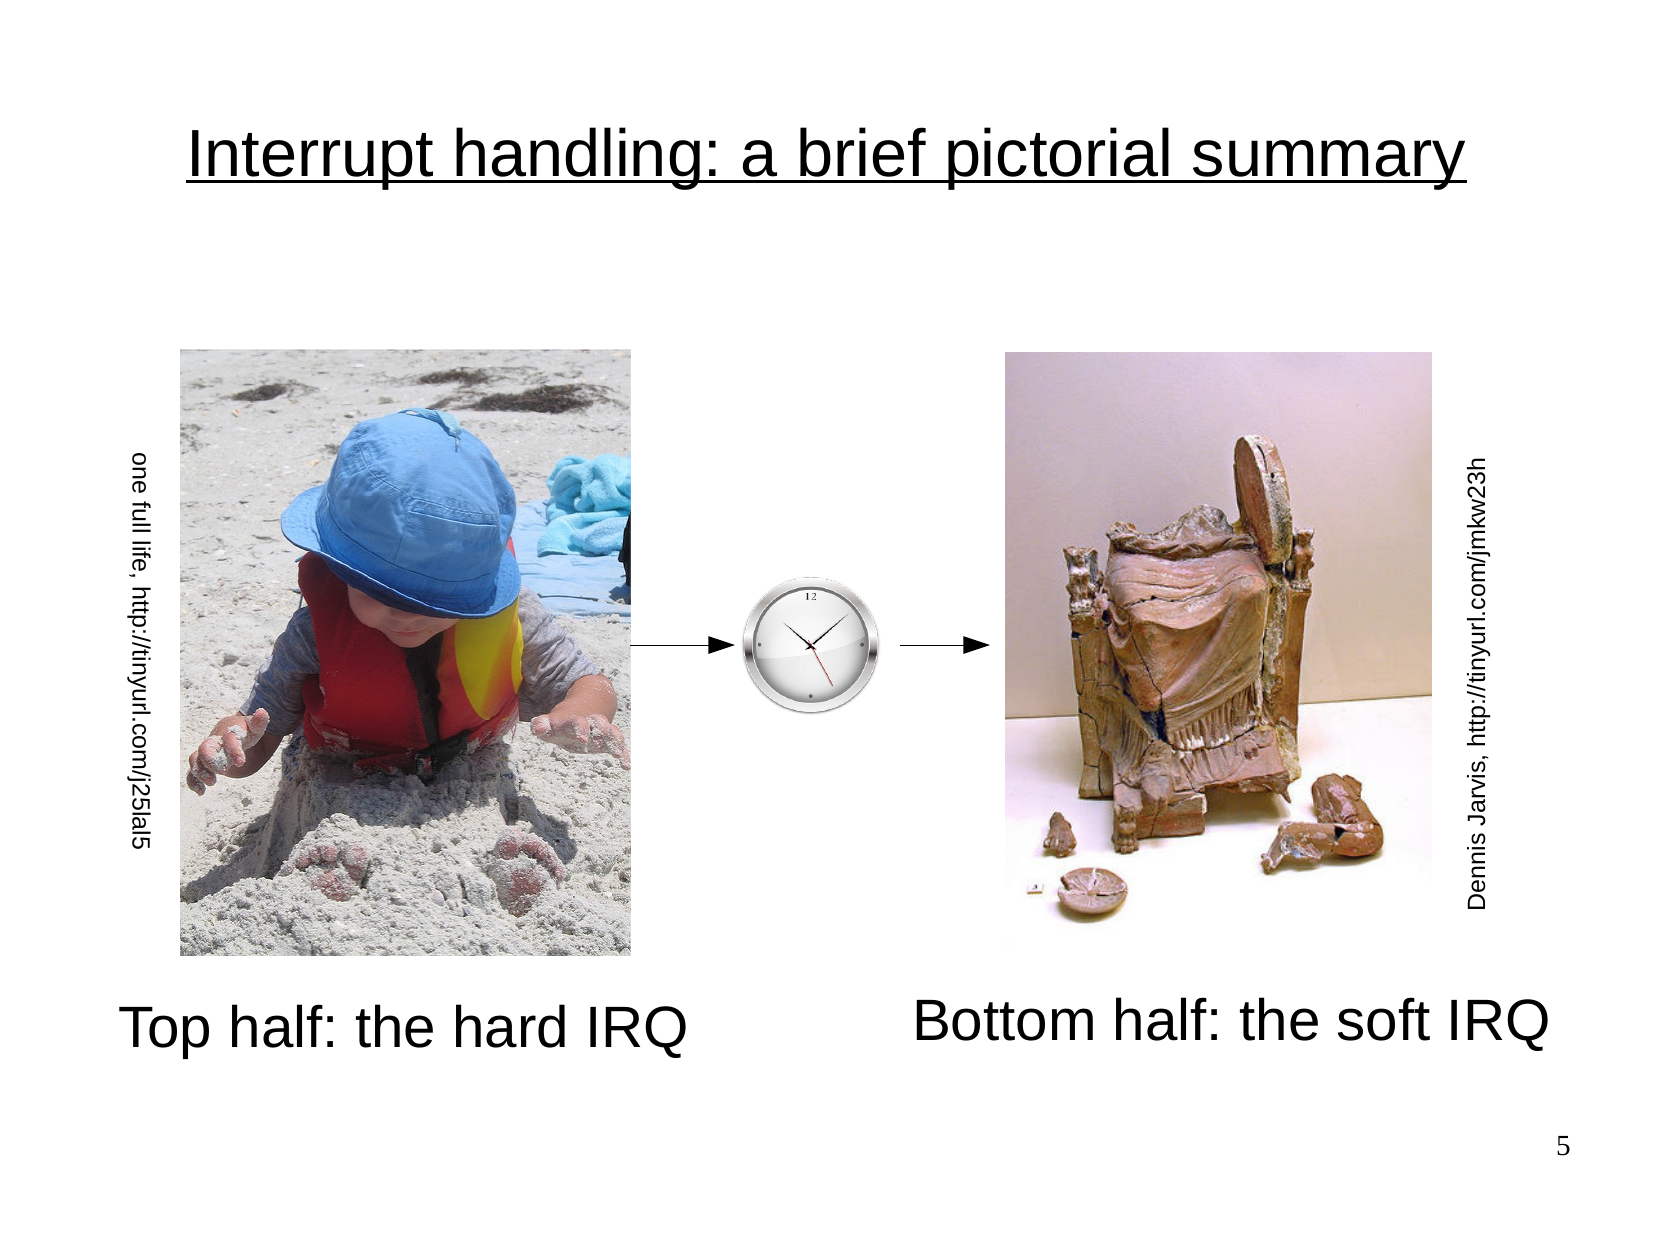

# Interrupt handling: a brief pictorial summary
one full life, http://tinyurl.com/j25lal5
Dennis Jarvis, http://tinyurl.com/jmkw23h
Bottom half: the soft IRQ
Top half: the hard IRQ
5